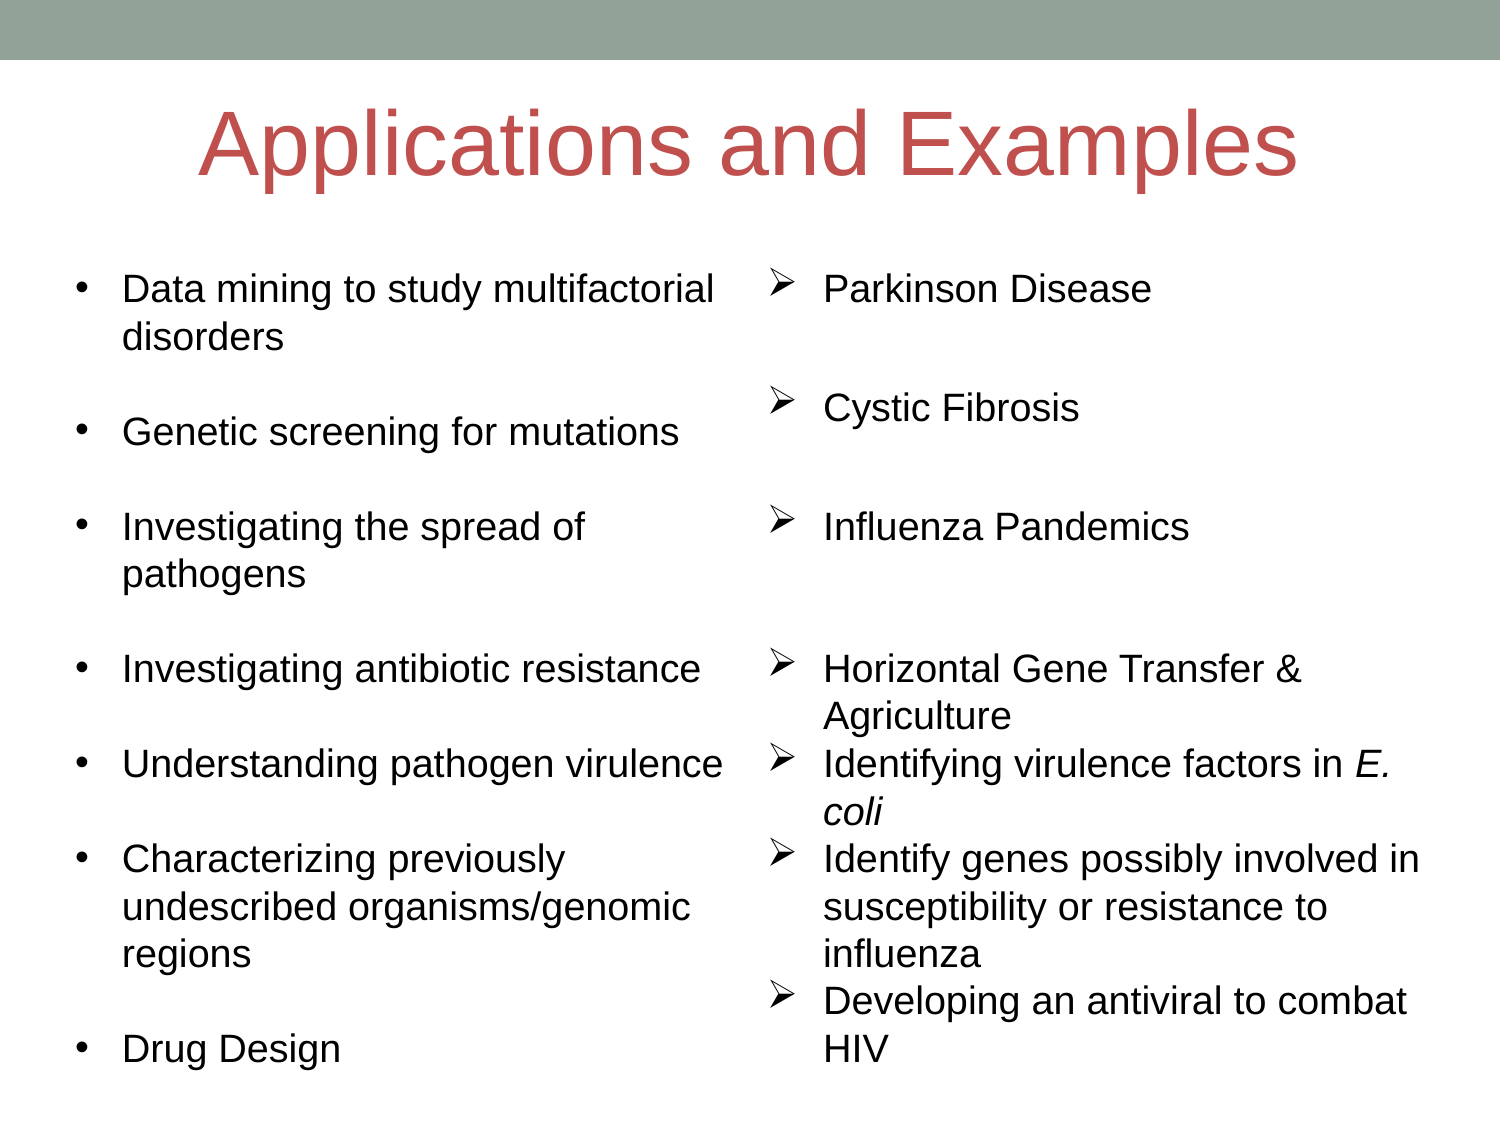

# Applications and Examples
Data mining to study multifactorial disorders
Genetic screening for mutations
Investigating the spread of pathogens
Investigating antibiotic resistance
Understanding pathogen virulence
Characterizing previously undescribed organisms/genomic regions
Drug Design
Parkinson Disease
Cystic Fibrosis
Influenza Pandemics
Horizontal Gene Transfer & Agriculture
Identifying virulence factors in E. coli
Identify genes possibly involved in susceptibility or resistance to influenza
Developing an antiviral to combat HIV